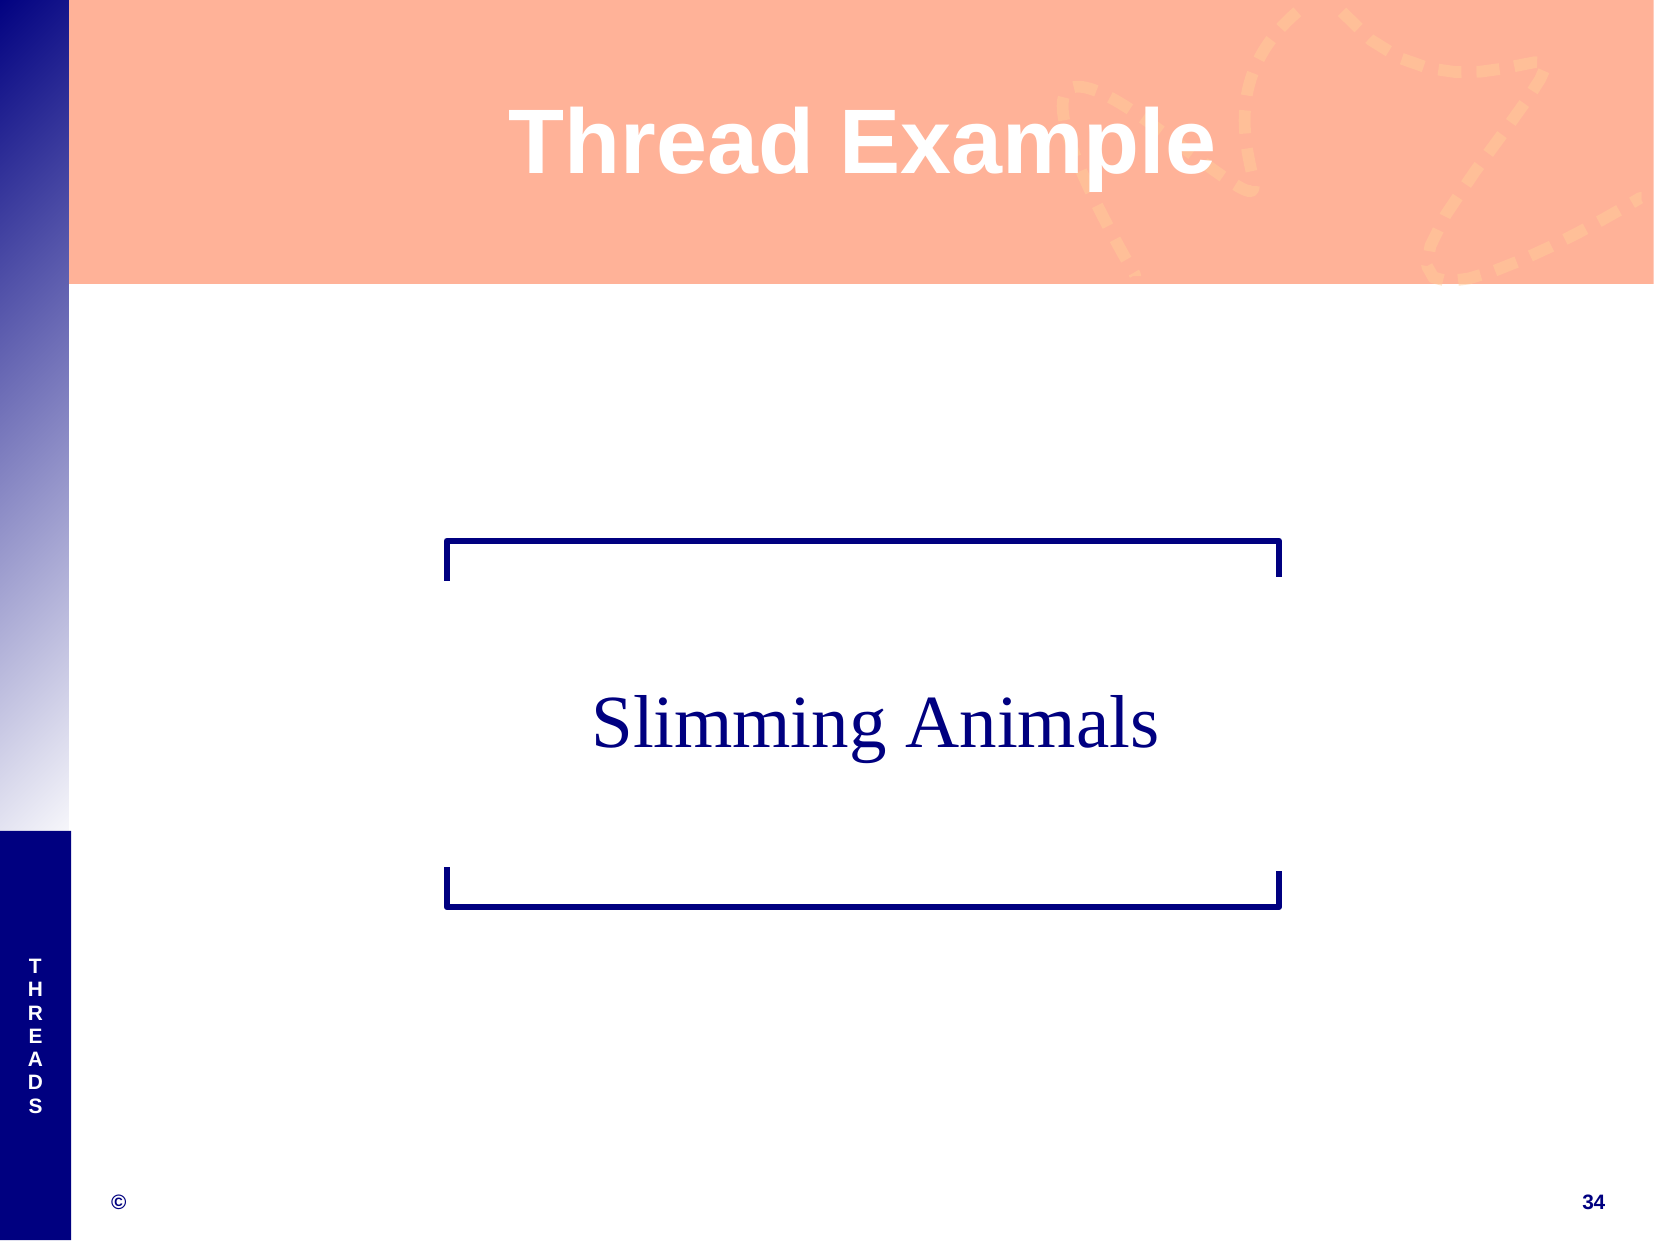

# Thread Example
Slimming Animals
T
H
R
E
A
D
S